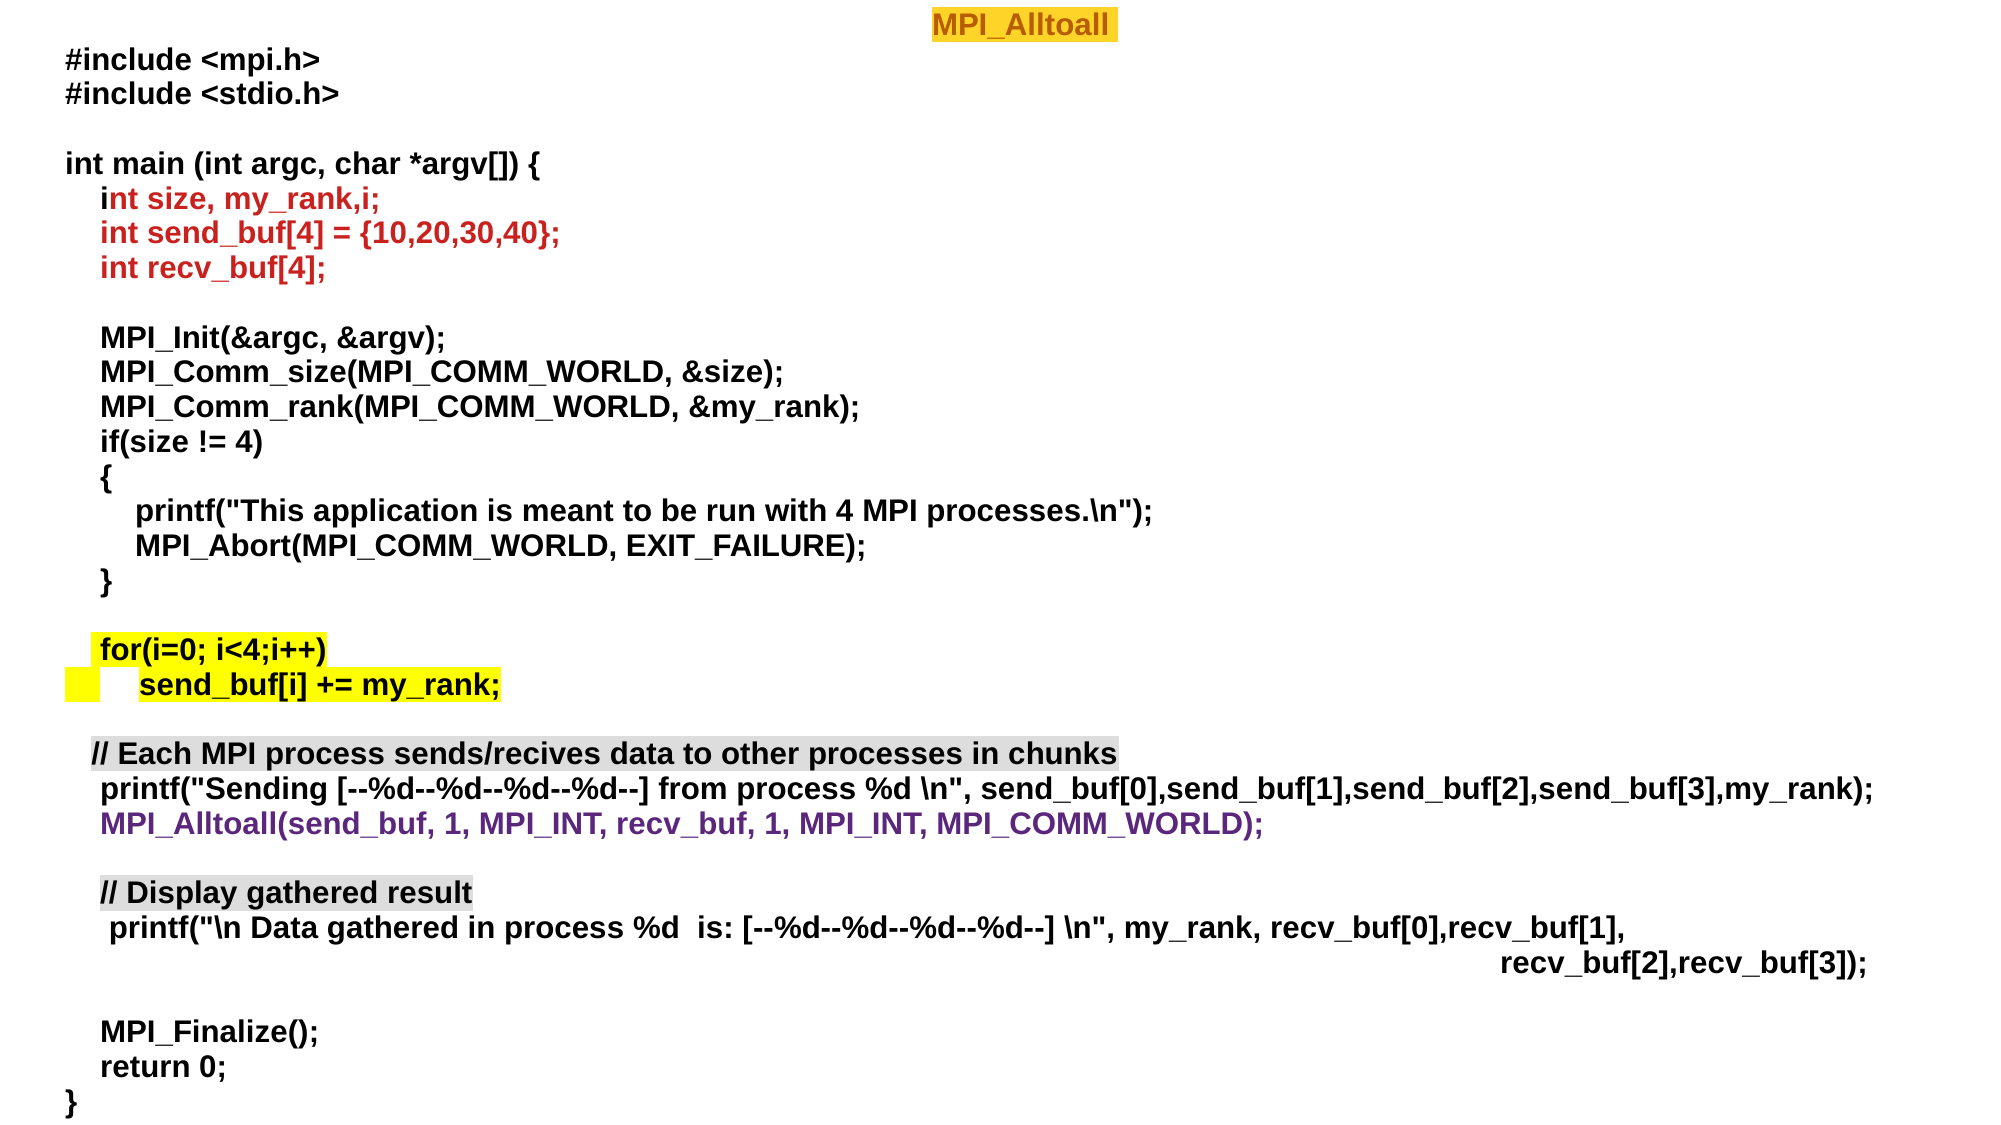

MPI_Alltoall
#include <mpi.h>
#include <stdio.h>
int main (int argc, char *argv[]) {
 int size, my_rank,i;
 int send_buf[4] = {10,20,30,40};
 int recv_buf[4];
 MPI_Init(&argc, &argv);
 MPI_Comm_size(MPI_COMM_WORLD, &size);
 MPI_Comm_rank(MPI_COMM_WORLD, &my_rank);
 if(size != 4)
 {
 printf("This application is meant to be run with 4 MPI processes.\n");
 MPI_Abort(MPI_COMM_WORLD, EXIT_FAILURE);
 }
 for(i=0; i<4;i++)
 	send_buf[i] += my_rank;
 // Each MPI process sends/recives data to other processes in chunks
 printf("Sending [--%d--%d--%d--%d--] from process %d \n", send_buf[0],send_buf[1],send_buf[2],send_buf[3],my_rank);
 MPI_Alltoall(send_buf, 1, MPI_INT, recv_buf, 1, MPI_INT, MPI_COMM_WORLD);
 // Display gathered result
 printf("\n Data gathered in process %d is: [--%d--%d--%d--%d--] \n", my_rank, recv_buf[0],recv_buf[1],
 recv_buf[2],recv_buf[3]);
 MPI_Finalize();
 return 0;
}